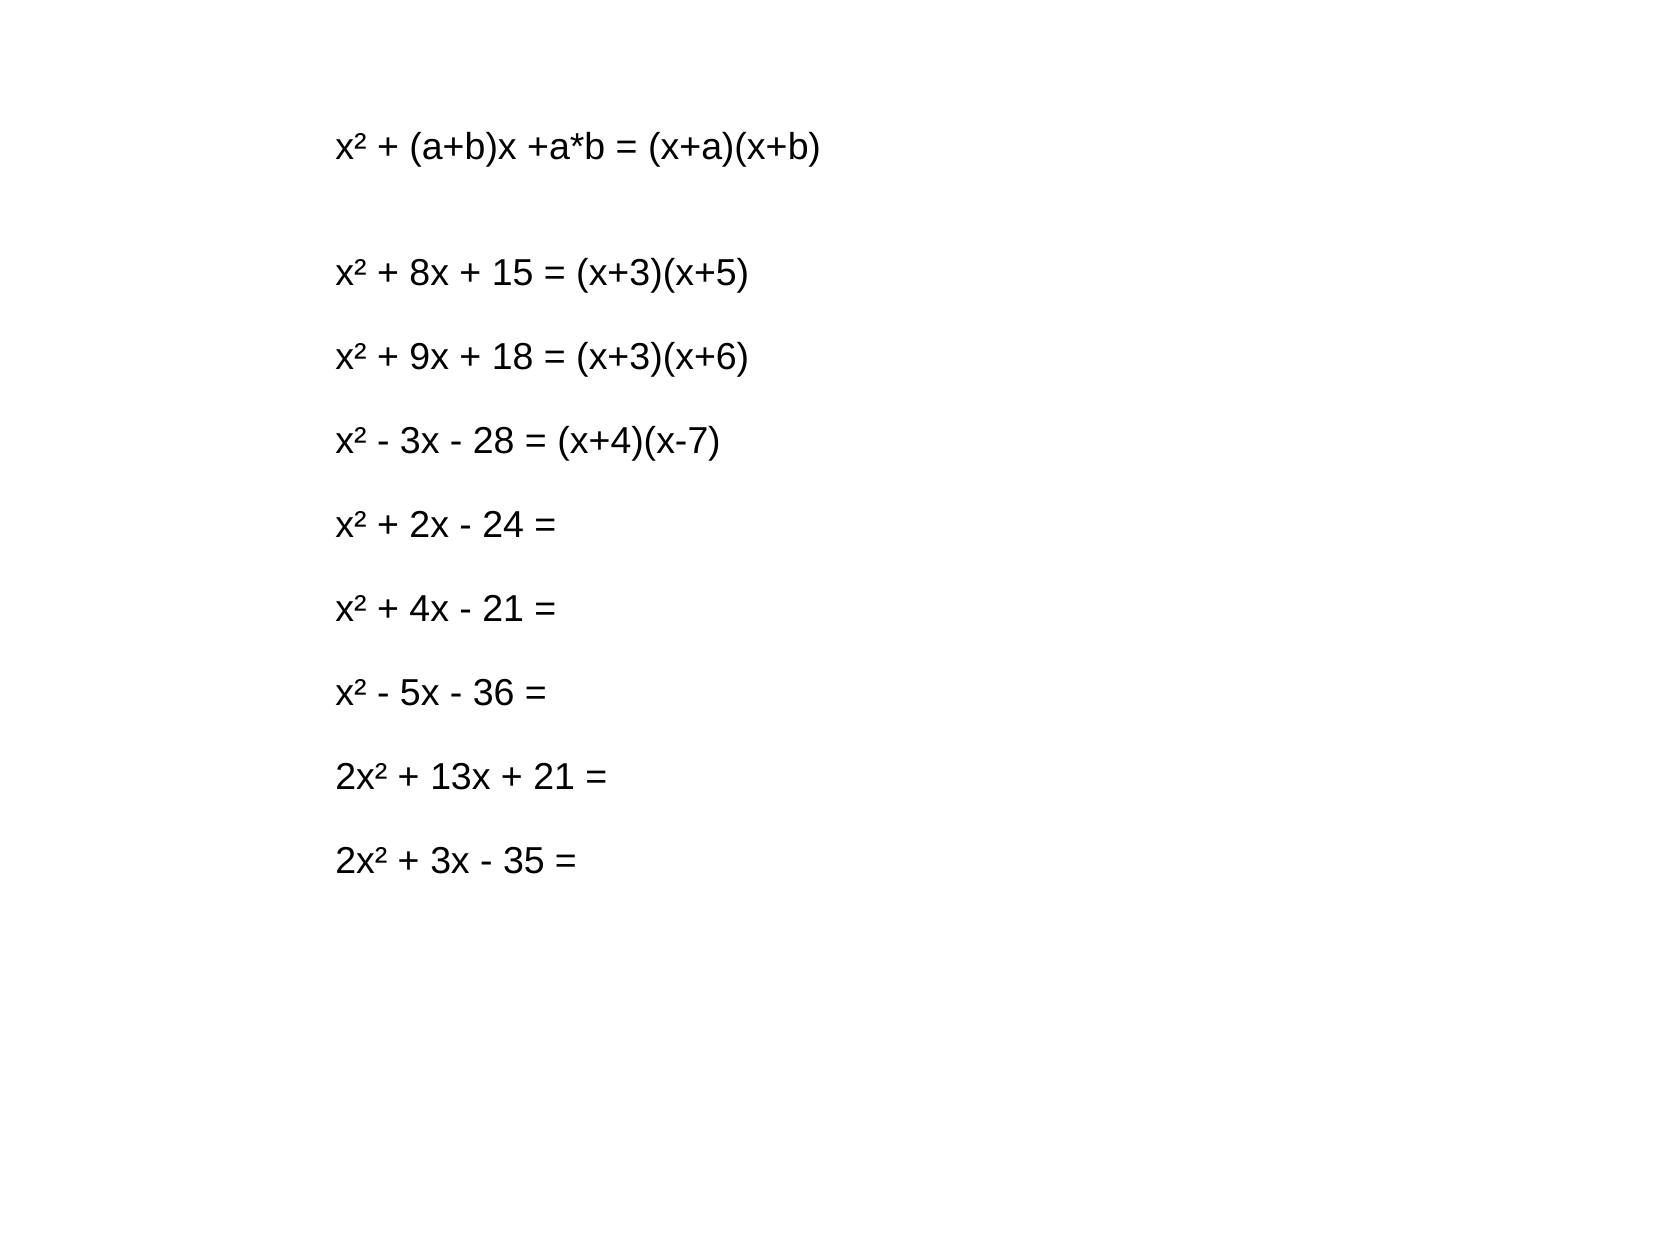

x² + (a+b)x +a*b = (x+a)(x+b)
x² + 8x + 15 = (x+3)(x+5)
x² + 9x + 18 = (x+3)(x+6)
x² - 3x - 28 = (x+4)(x-7)
x² + 2x - 24 =
x² + 4x - 21 =
x² - 5x - 36 =
2x² + 13x + 21 =
2x² + 3x - 35 =